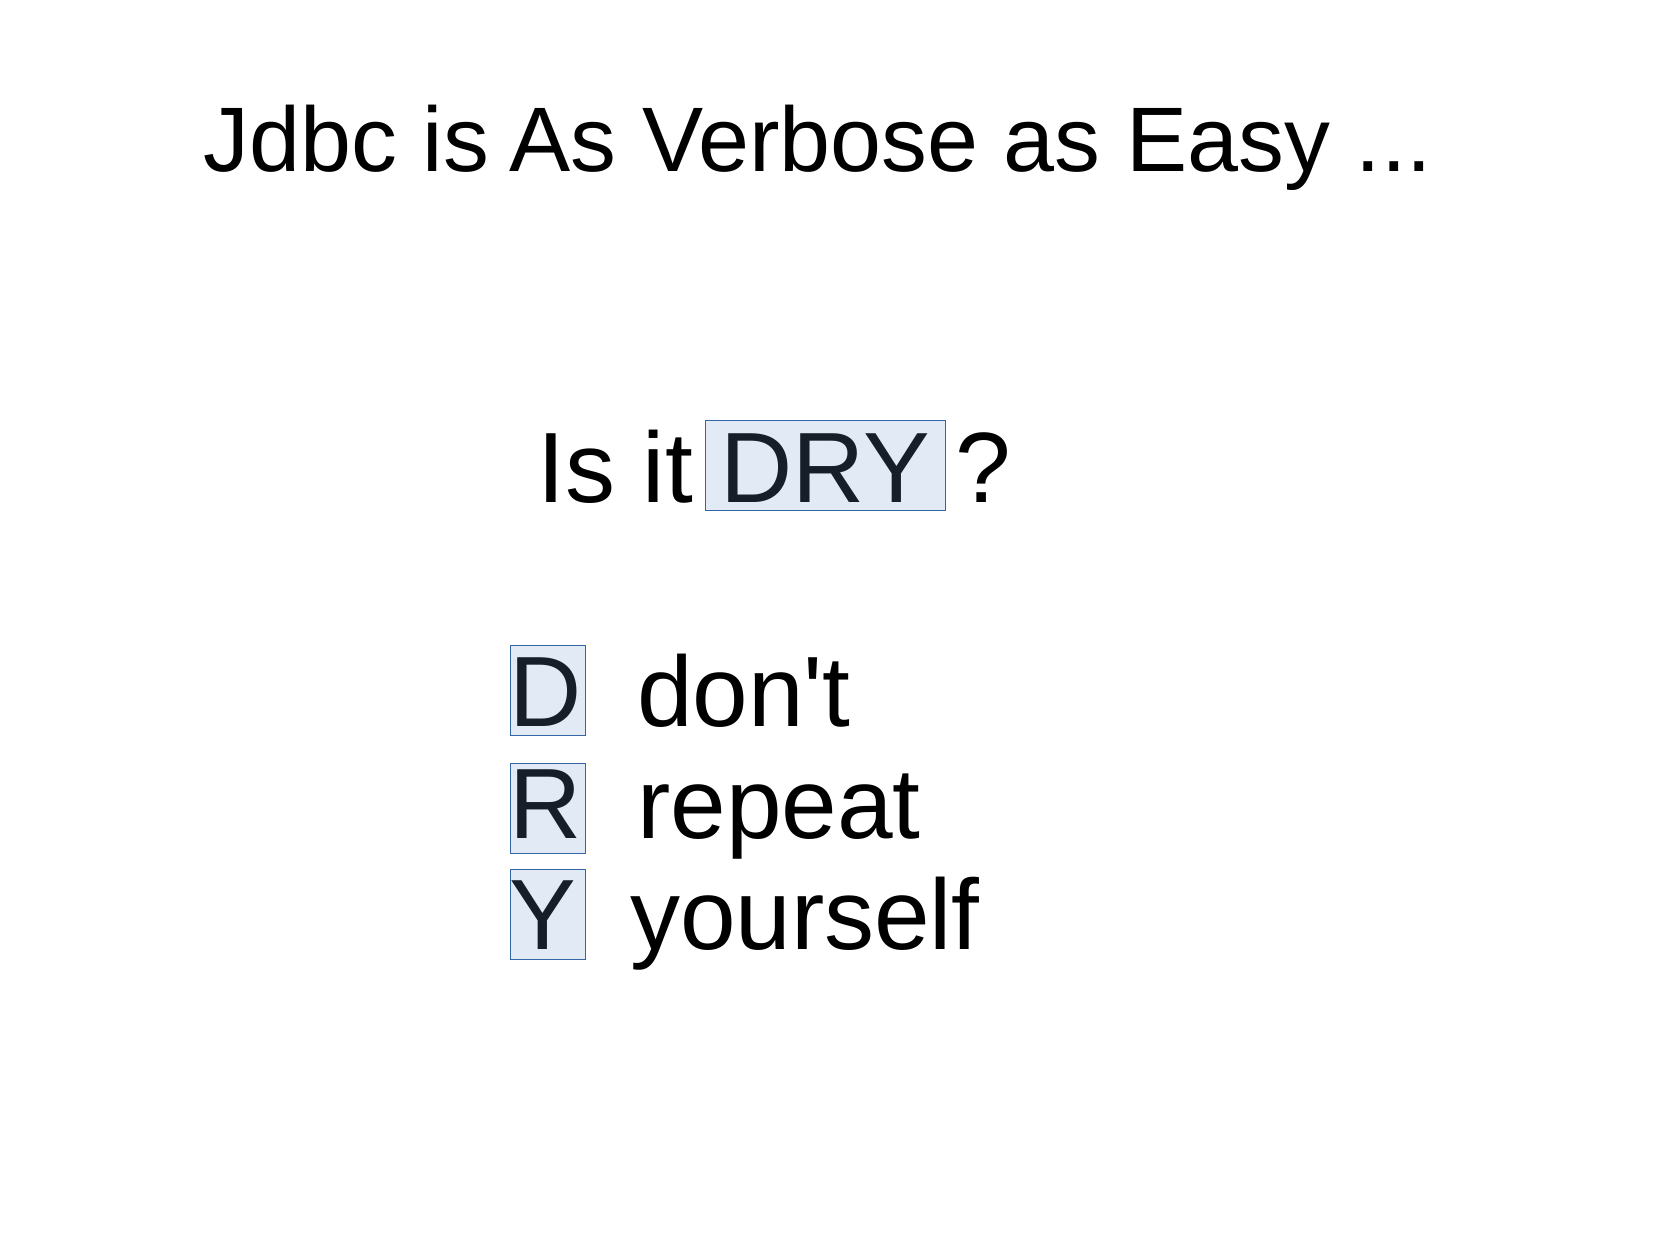

# Jdbc is As Verbose as Easy ...
 Is it DRY ?
D don't
R repeat
Y yourself